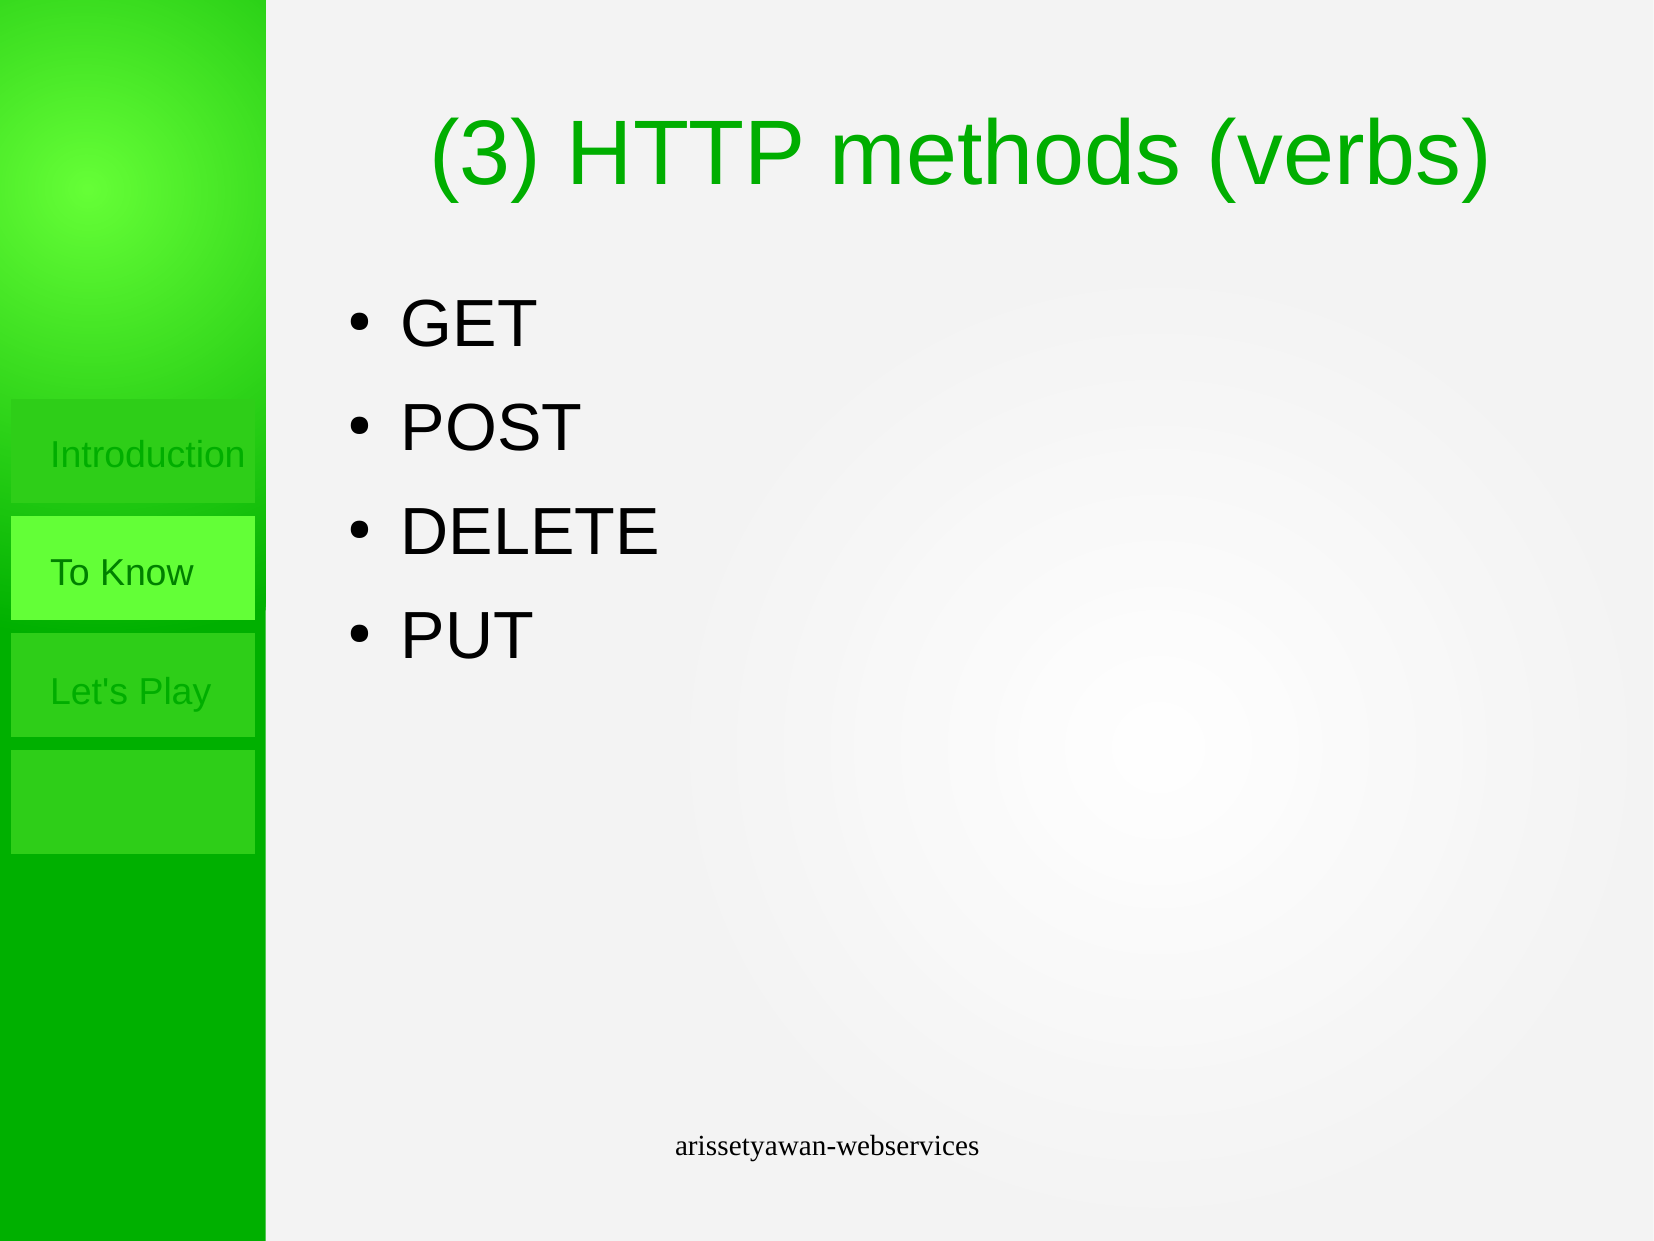

# (3) HTTP methods (verbs)
GET
POST
DELETE
PUT
Introduction
To Know
Let's Play
arissetyawan-webservices